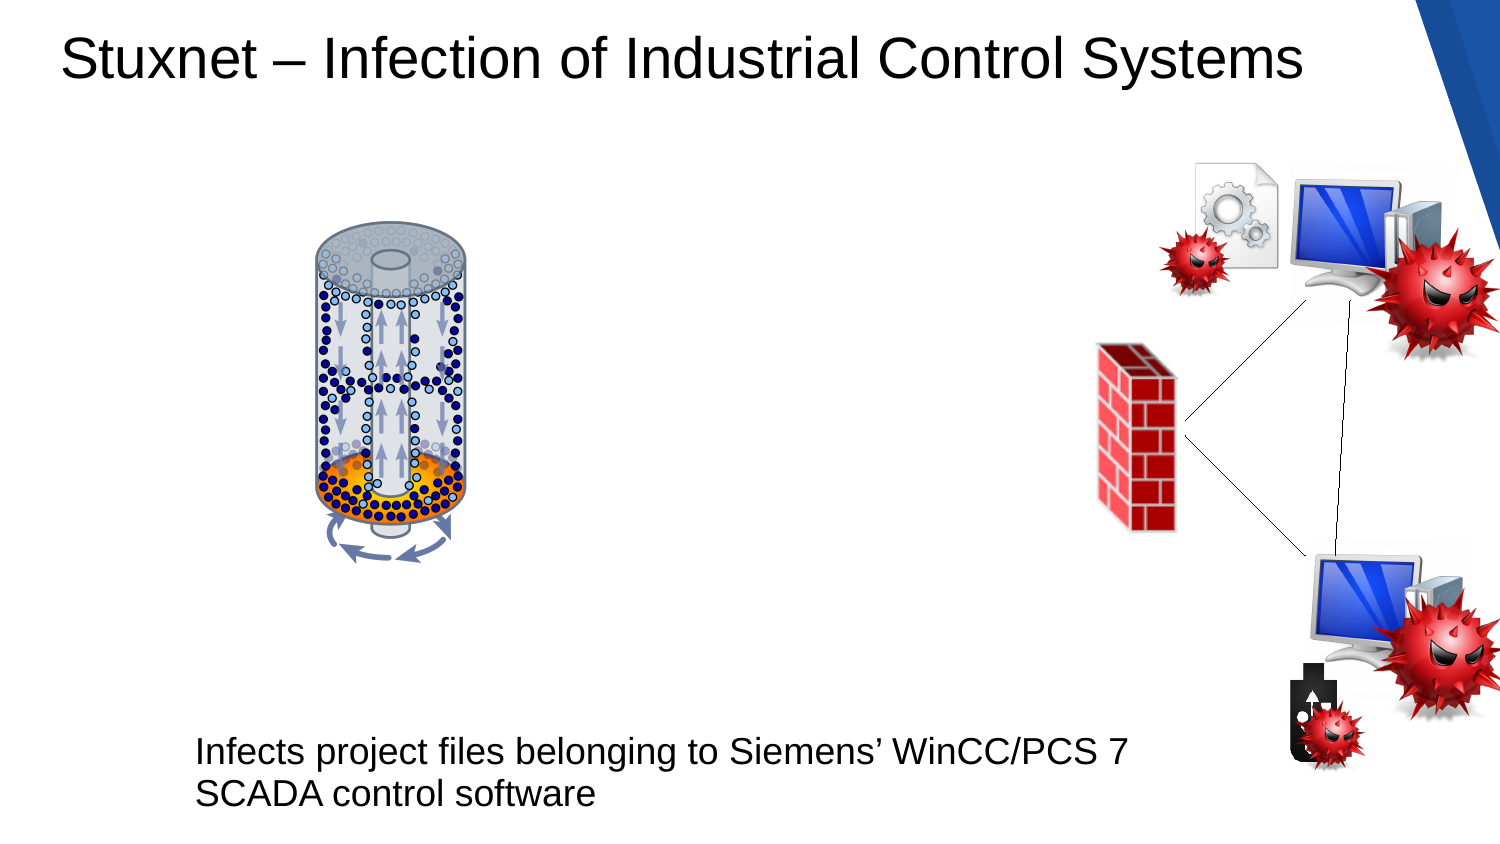

# Stuxnet – Infection of Industrial Control Systems
Infects project files belonging to Siemens’ WinCC/PCS 7
SCADA control software